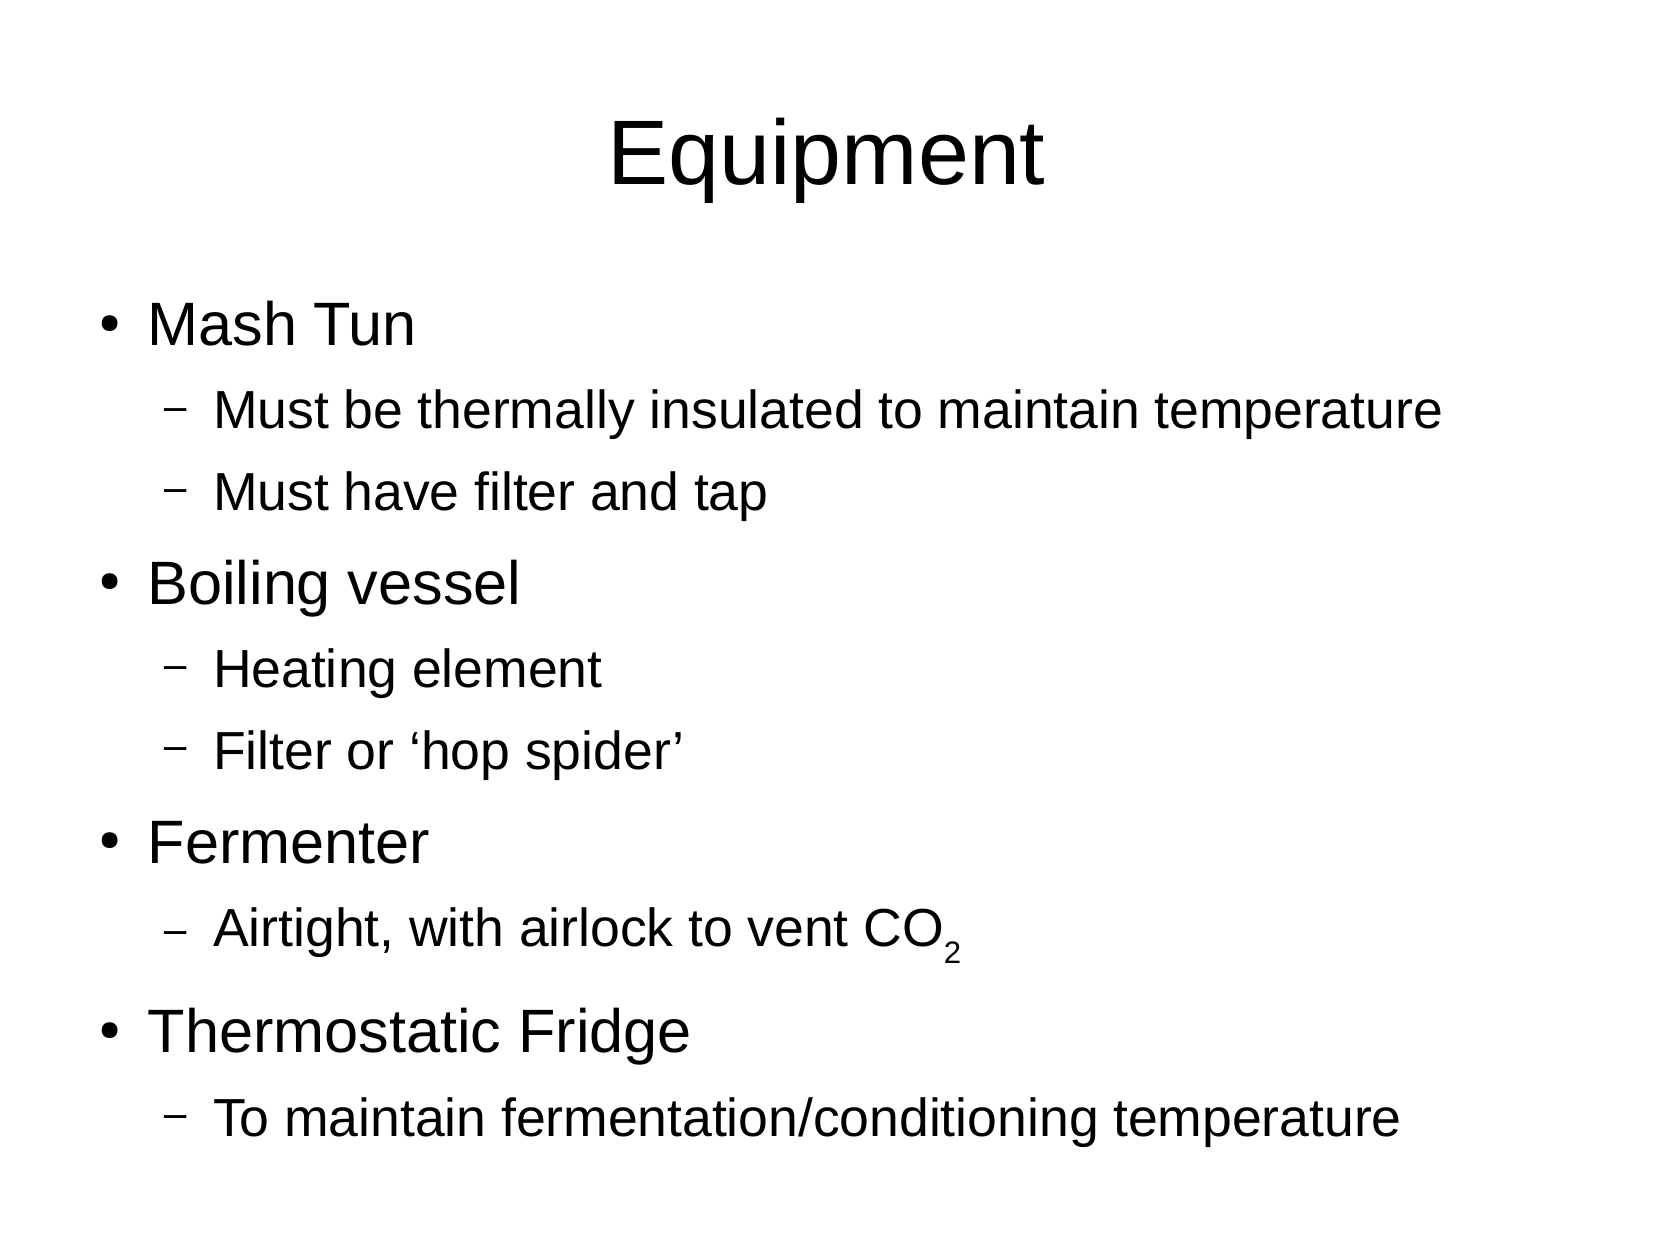

# Equipment
Mash Tun
Must be thermally insulated to maintain temperature
Must have filter and tap
Boiling vessel
Heating element
Filter or ‘hop spider’
Fermenter
Airtight, with airlock to vent CO2
Thermostatic Fridge
To maintain fermentation/conditioning temperature